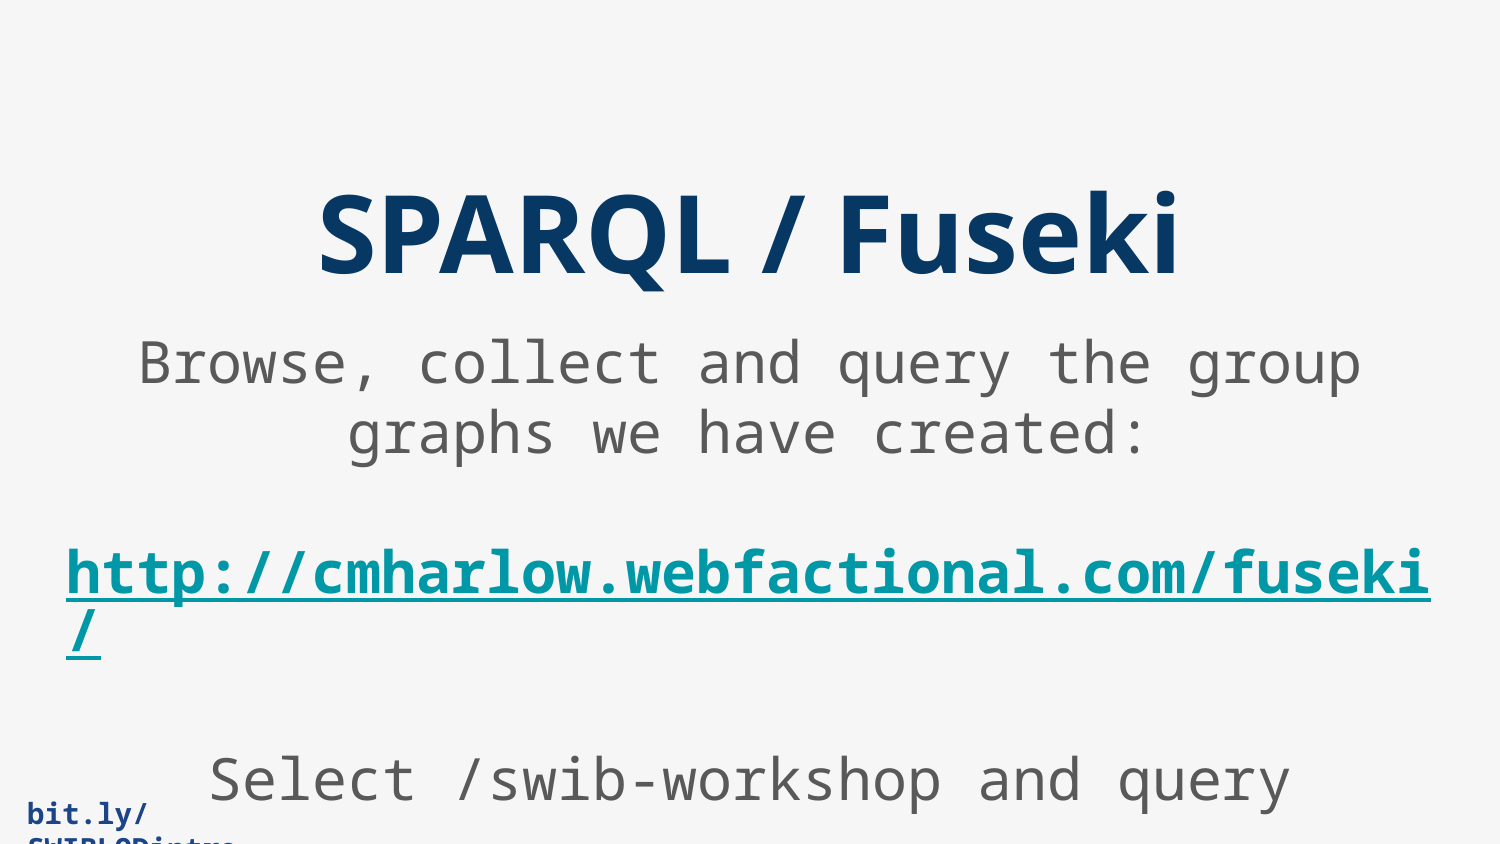

# SPARQL / Fuseki
Browse, collect and query the group graphs we have created:
http://cmharlow.webfactional.com/fuseki/
Select /swib-workshop and query